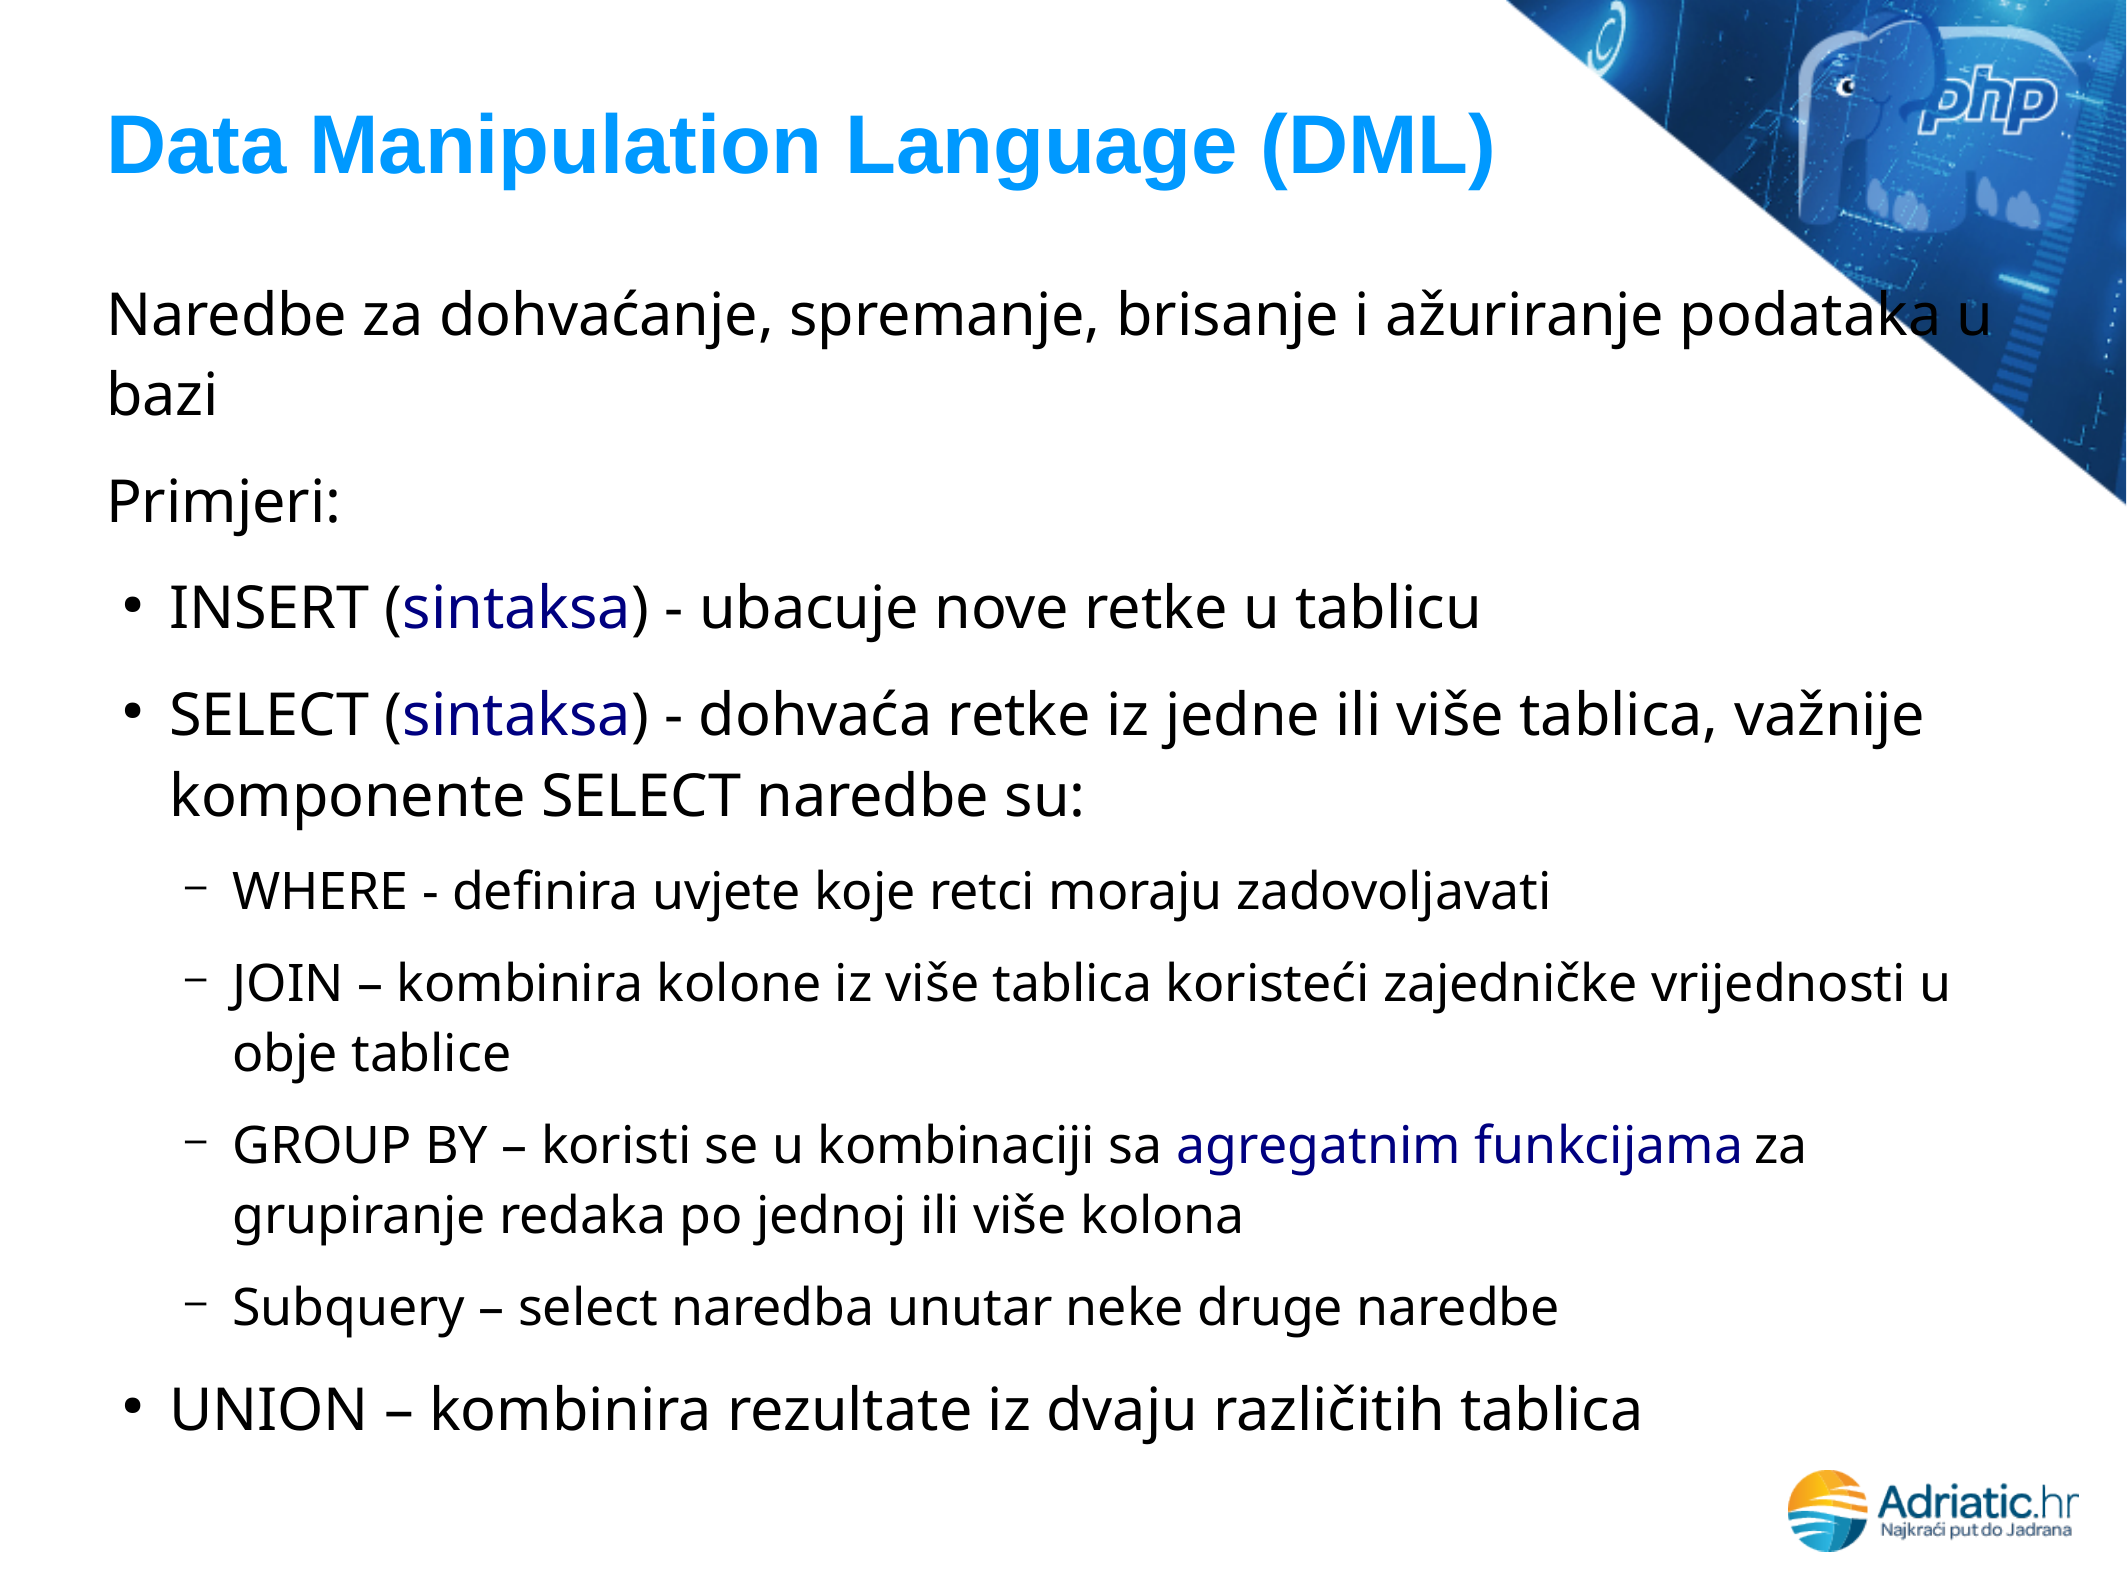

# Data Manipulation Language (DML)
Naredbe za dohvaćanje, spremanje, brisanje i ažuriranje podataka u bazi
Primjeri:
INSERT (sintaksa) - ubacuje nove retke u tablicu
SELECT (sintaksa) - dohvaća retke iz jedne ili više tablica, važnije komponente SELECT naredbe su:
WHERE - definira uvjete koje retci moraju zadovoljavati
JOIN – kombinira kolone iz više tablica koristeći zajedničke vrijednosti u obje tablice
GROUP BY – koristi se u kombinaciji sa agregatnim funkcijama za grupiranje redaka po jednoj ili više kolona
Subquery – select naredba unutar neke druge naredbe
UNION – kombinira rezultate iz dvaju različitih tablica